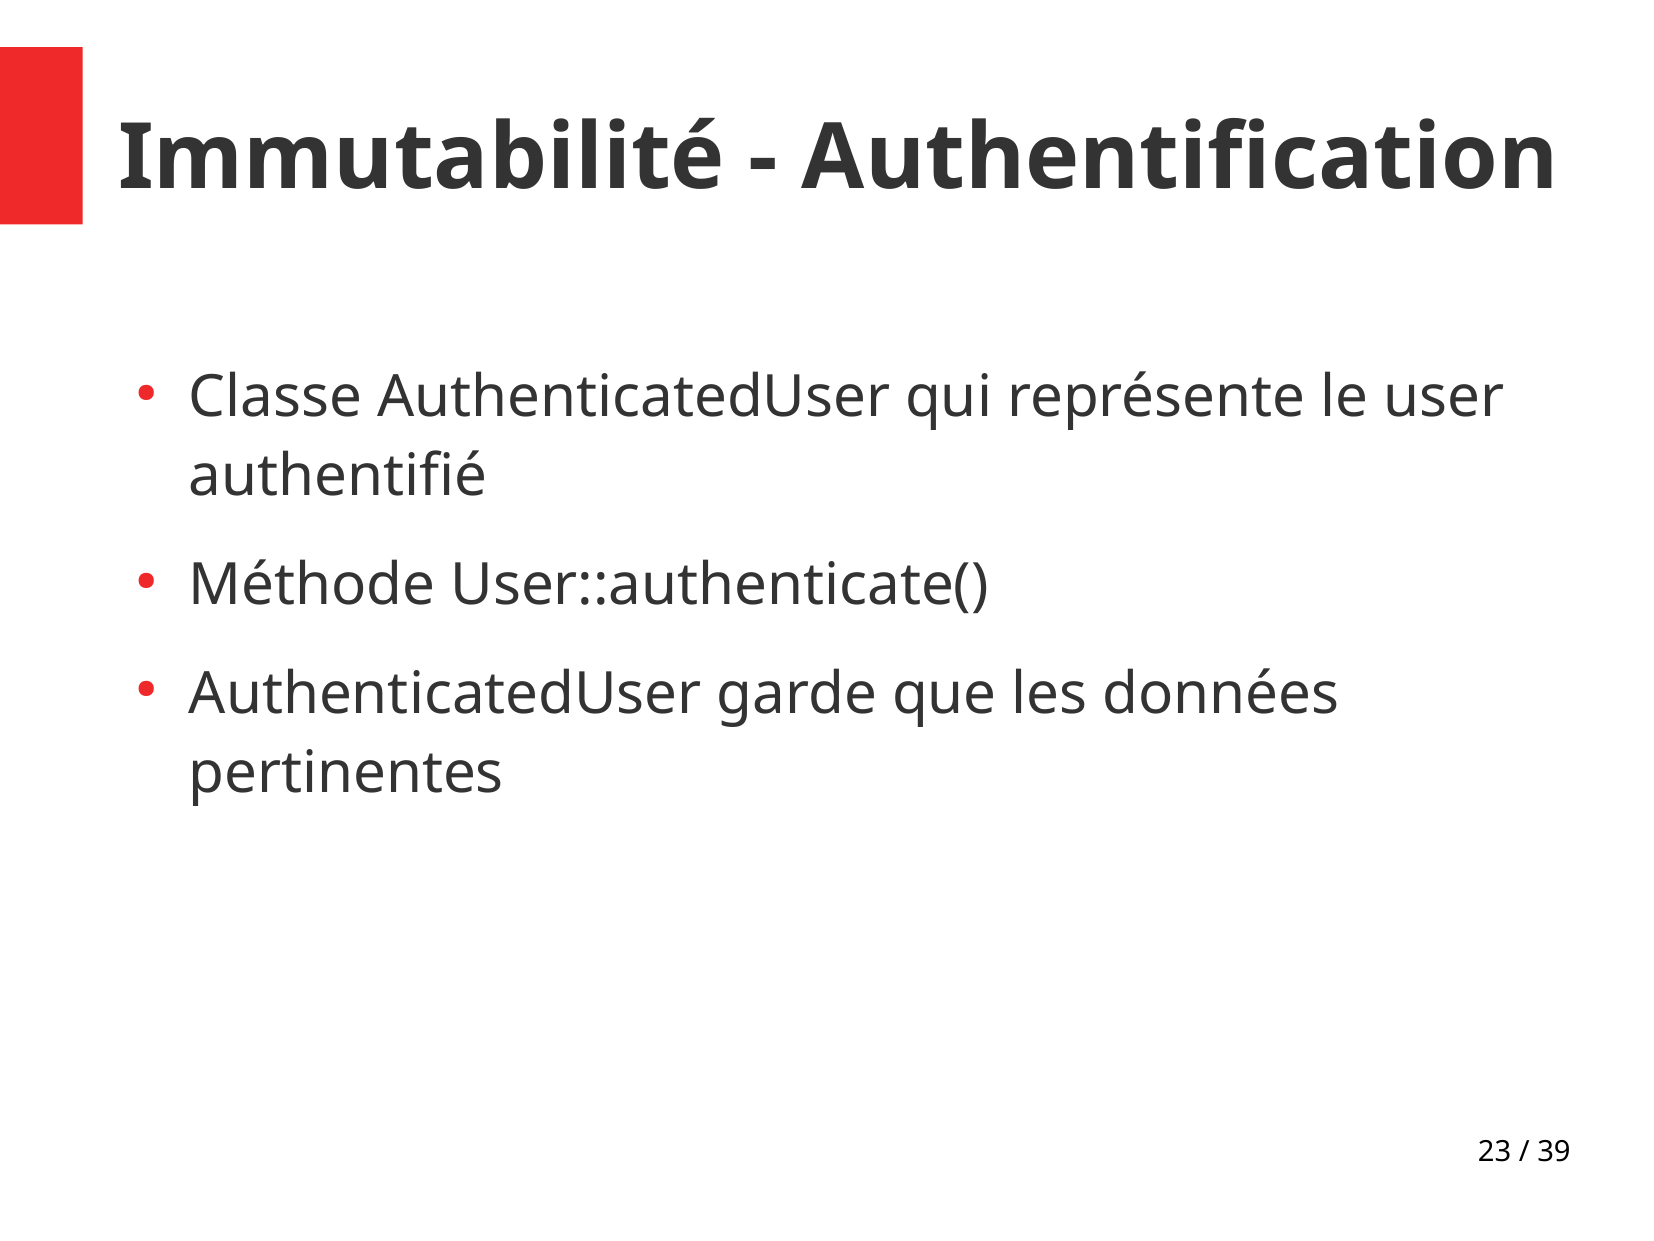

# Immutabilité - Authentification
Classe AuthenticatedUser qui représente le user authentifié
Méthode User::authenticate()
AuthenticatedUser garde que les données pertinentes
23